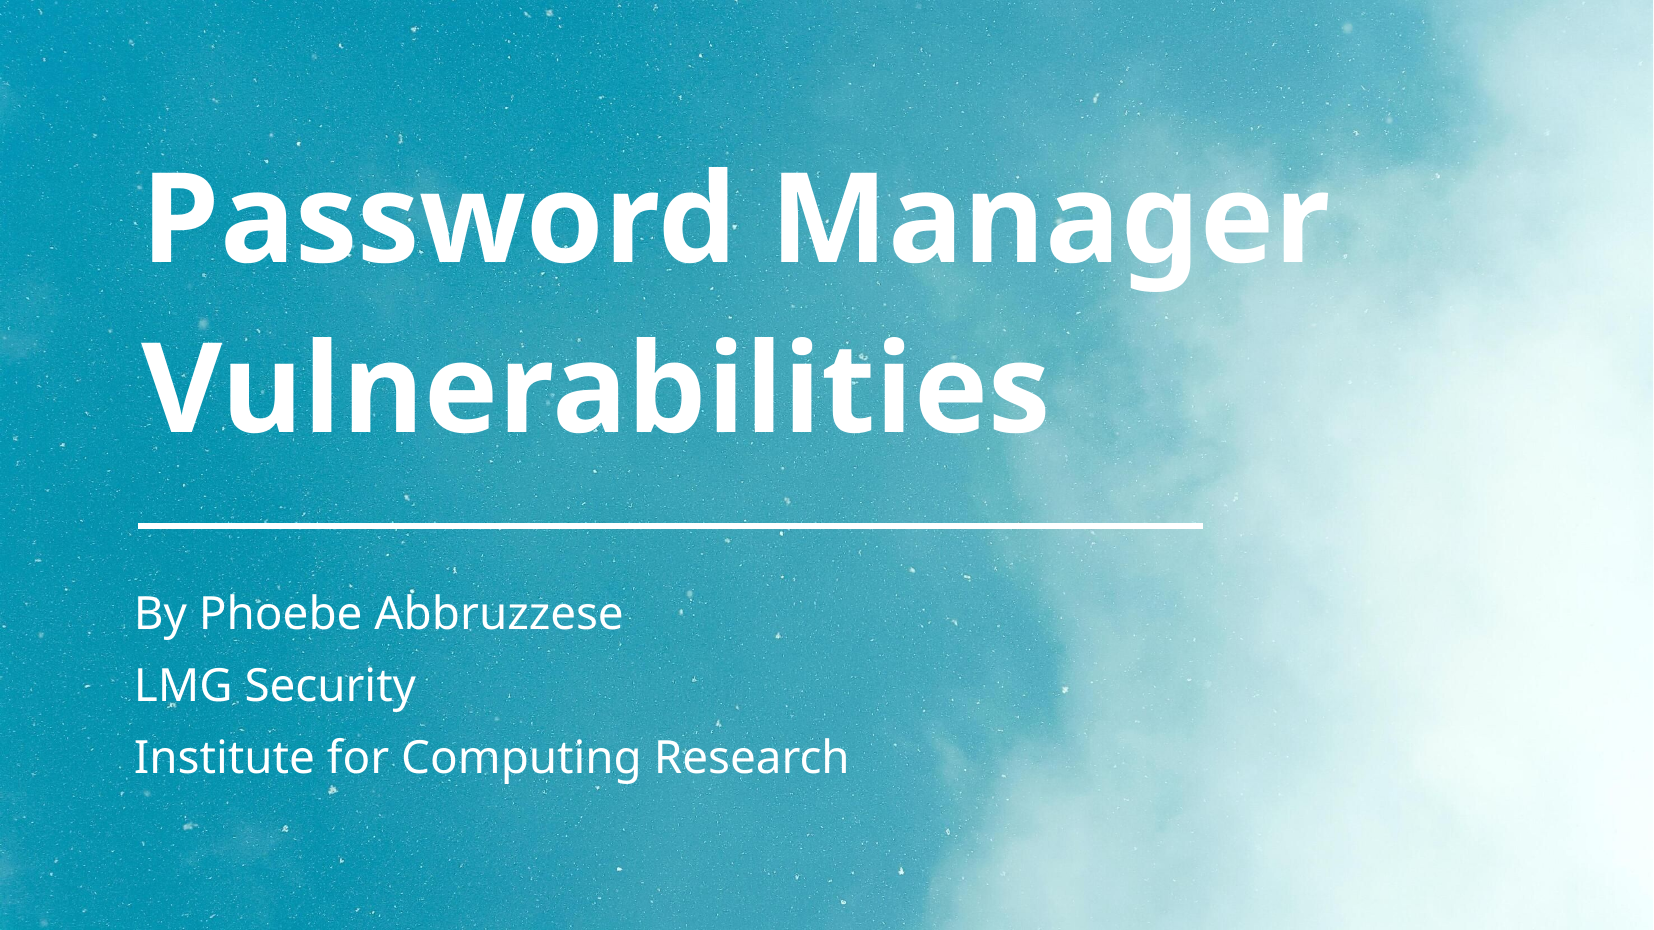

# Password Manager Vulnerabilities
By Phoebe Abbruzzese
LMG Security
Institute for Computing Research